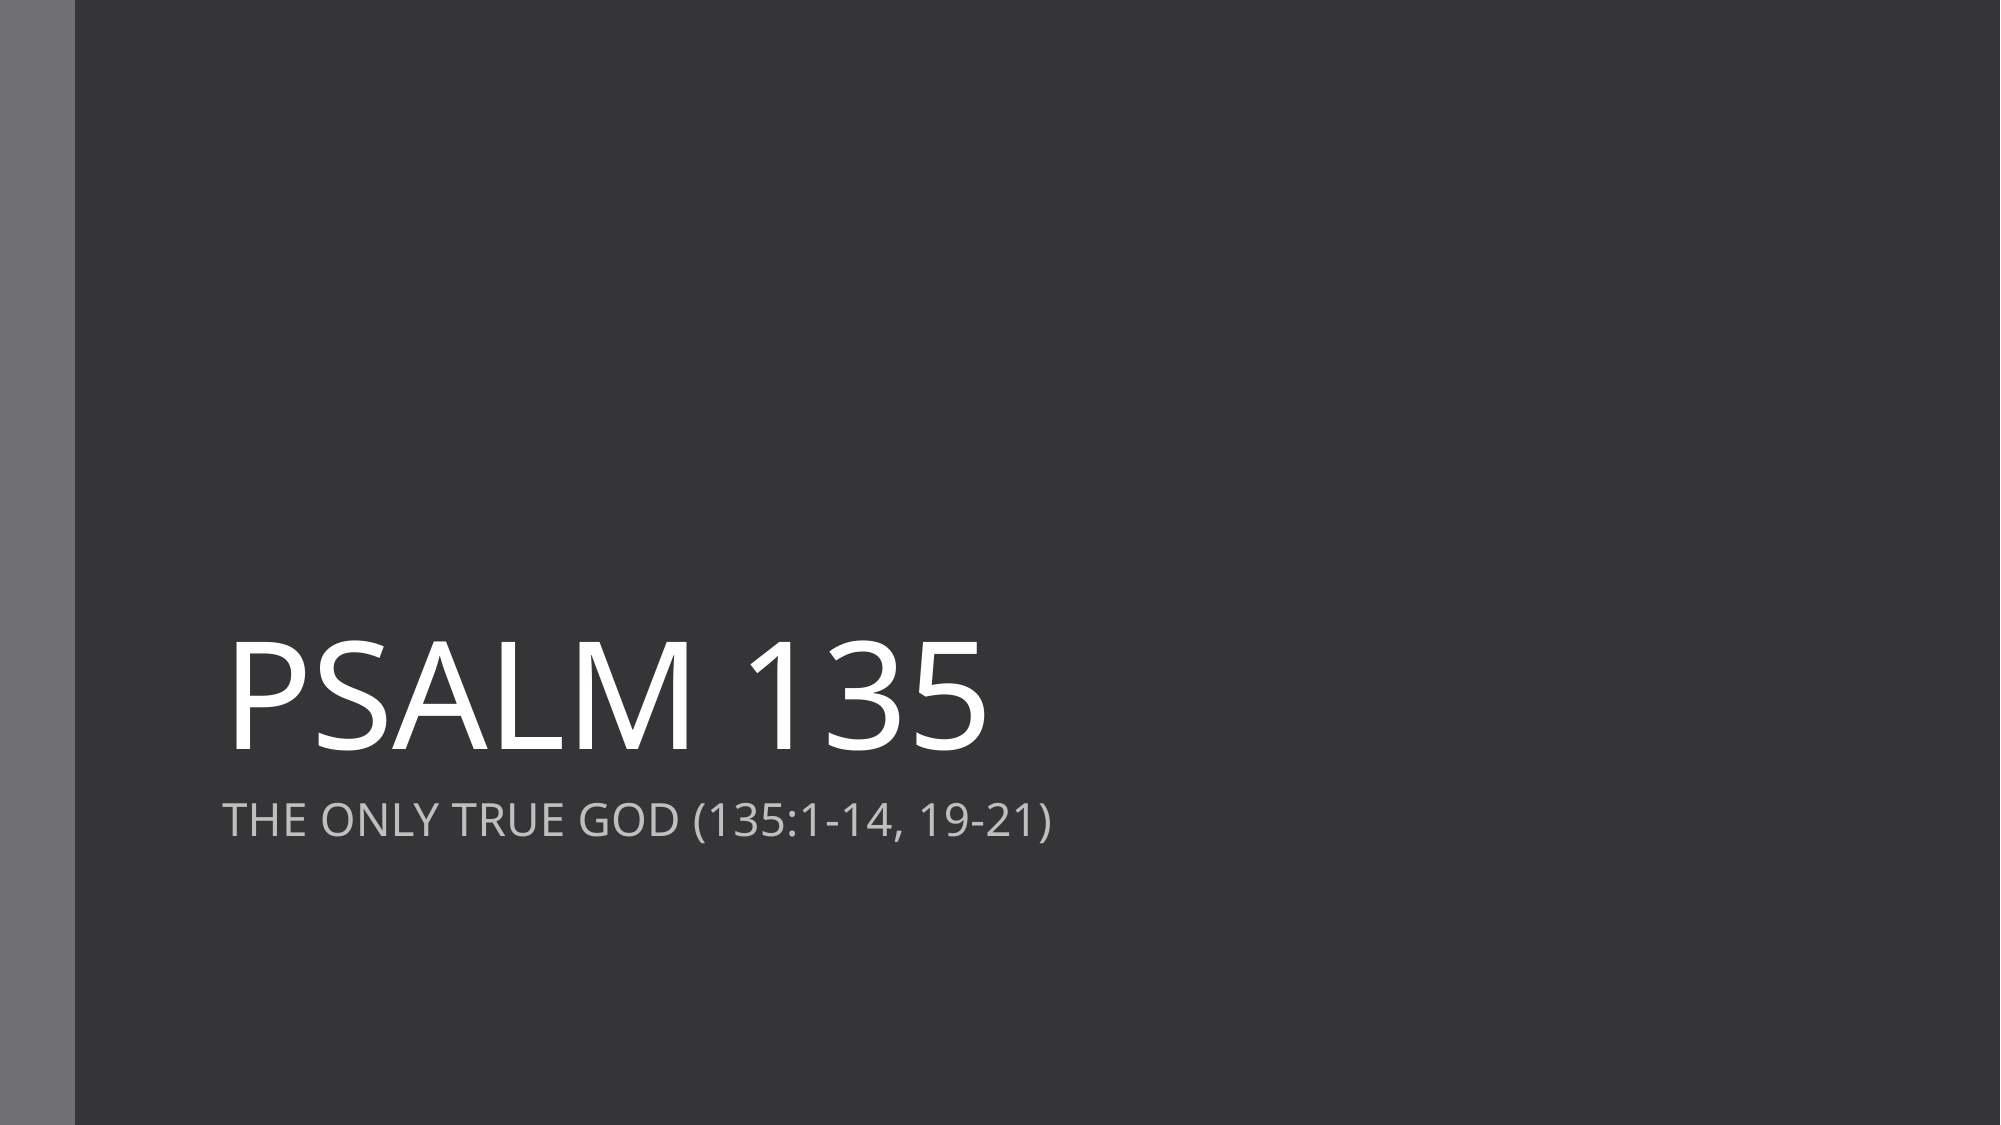

# PSALM 135
THE ONLY TRUE GOD (135:1-14, 19-21)